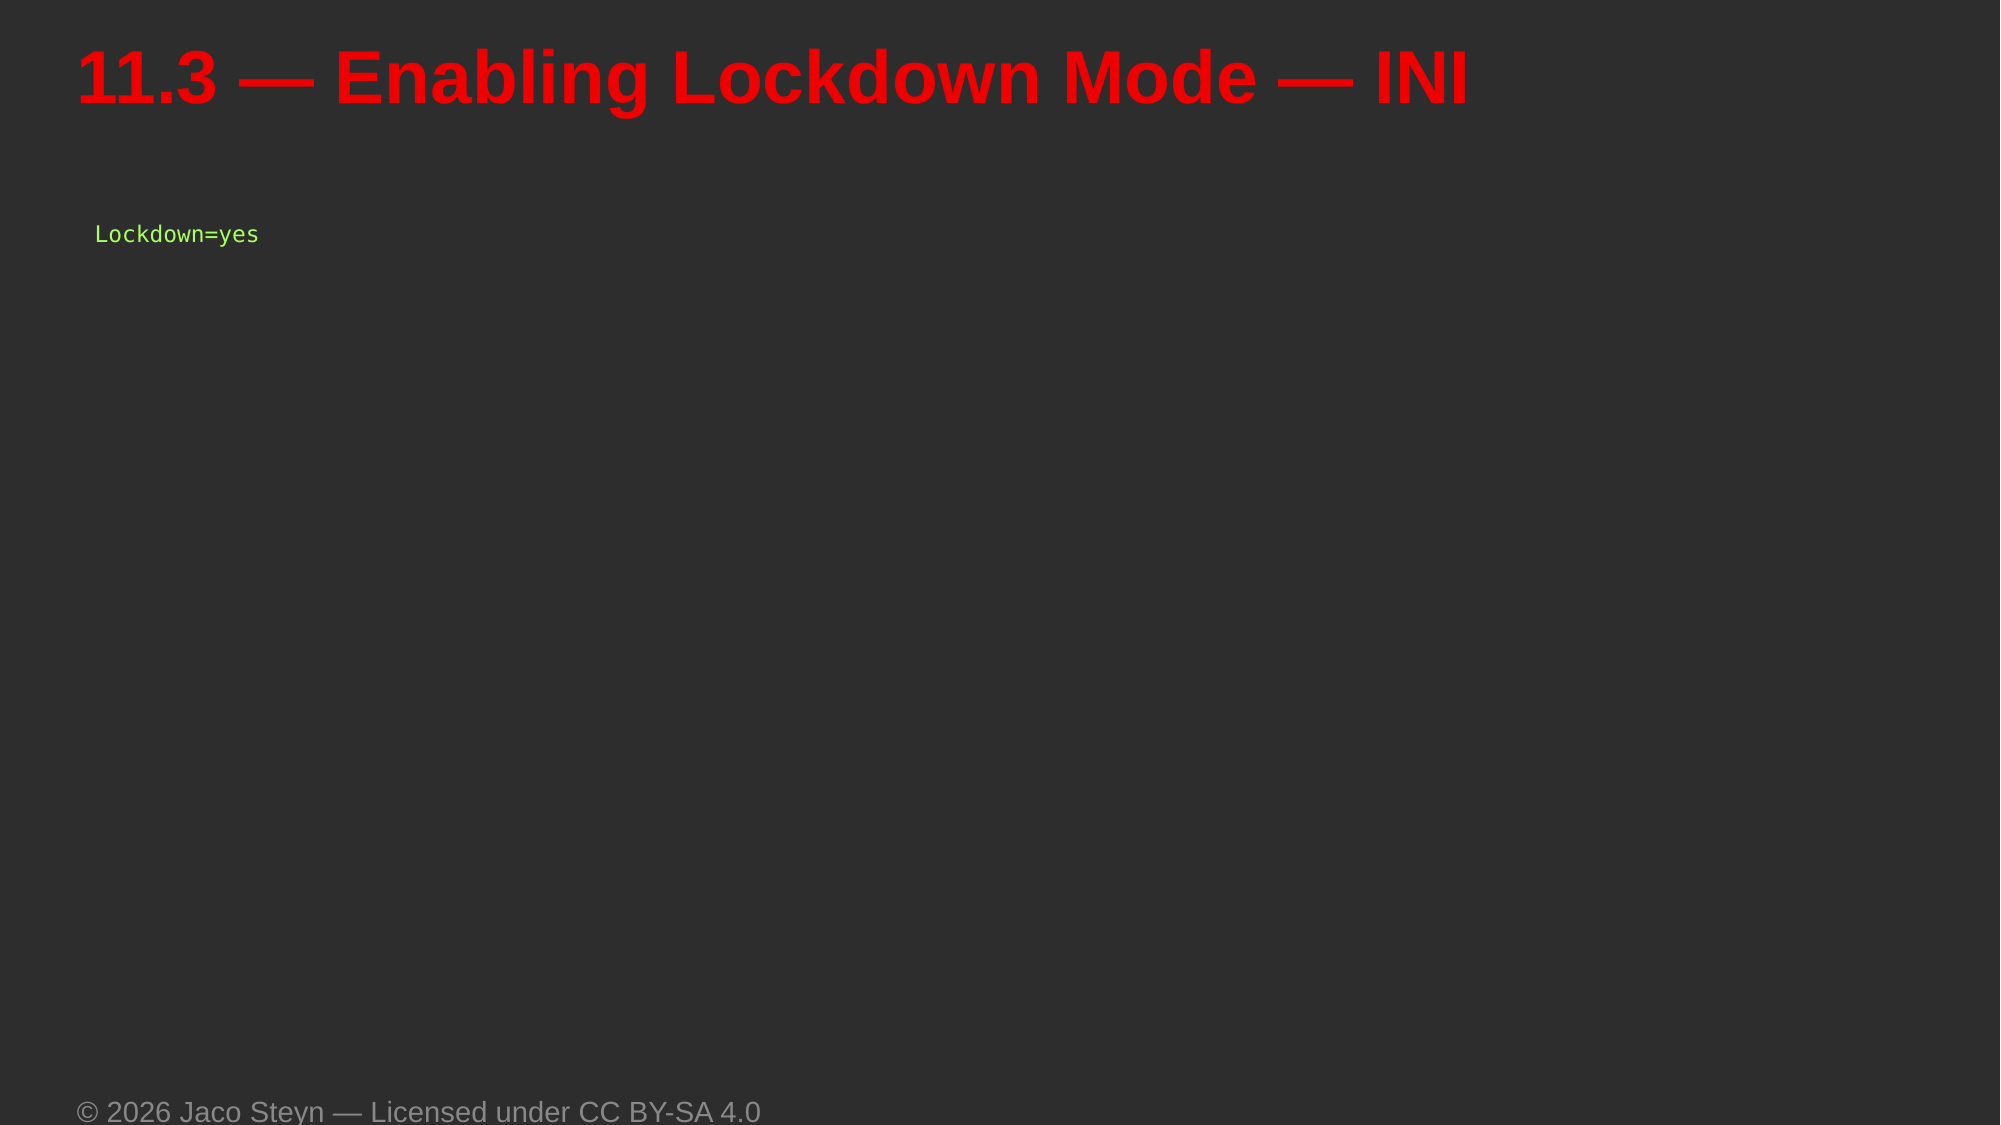

11.3 — Enabling Lockdown Mode — INI
Lockdown=yes
© 2026 Jaco Steyn — Licensed under CC BY-SA 4.0